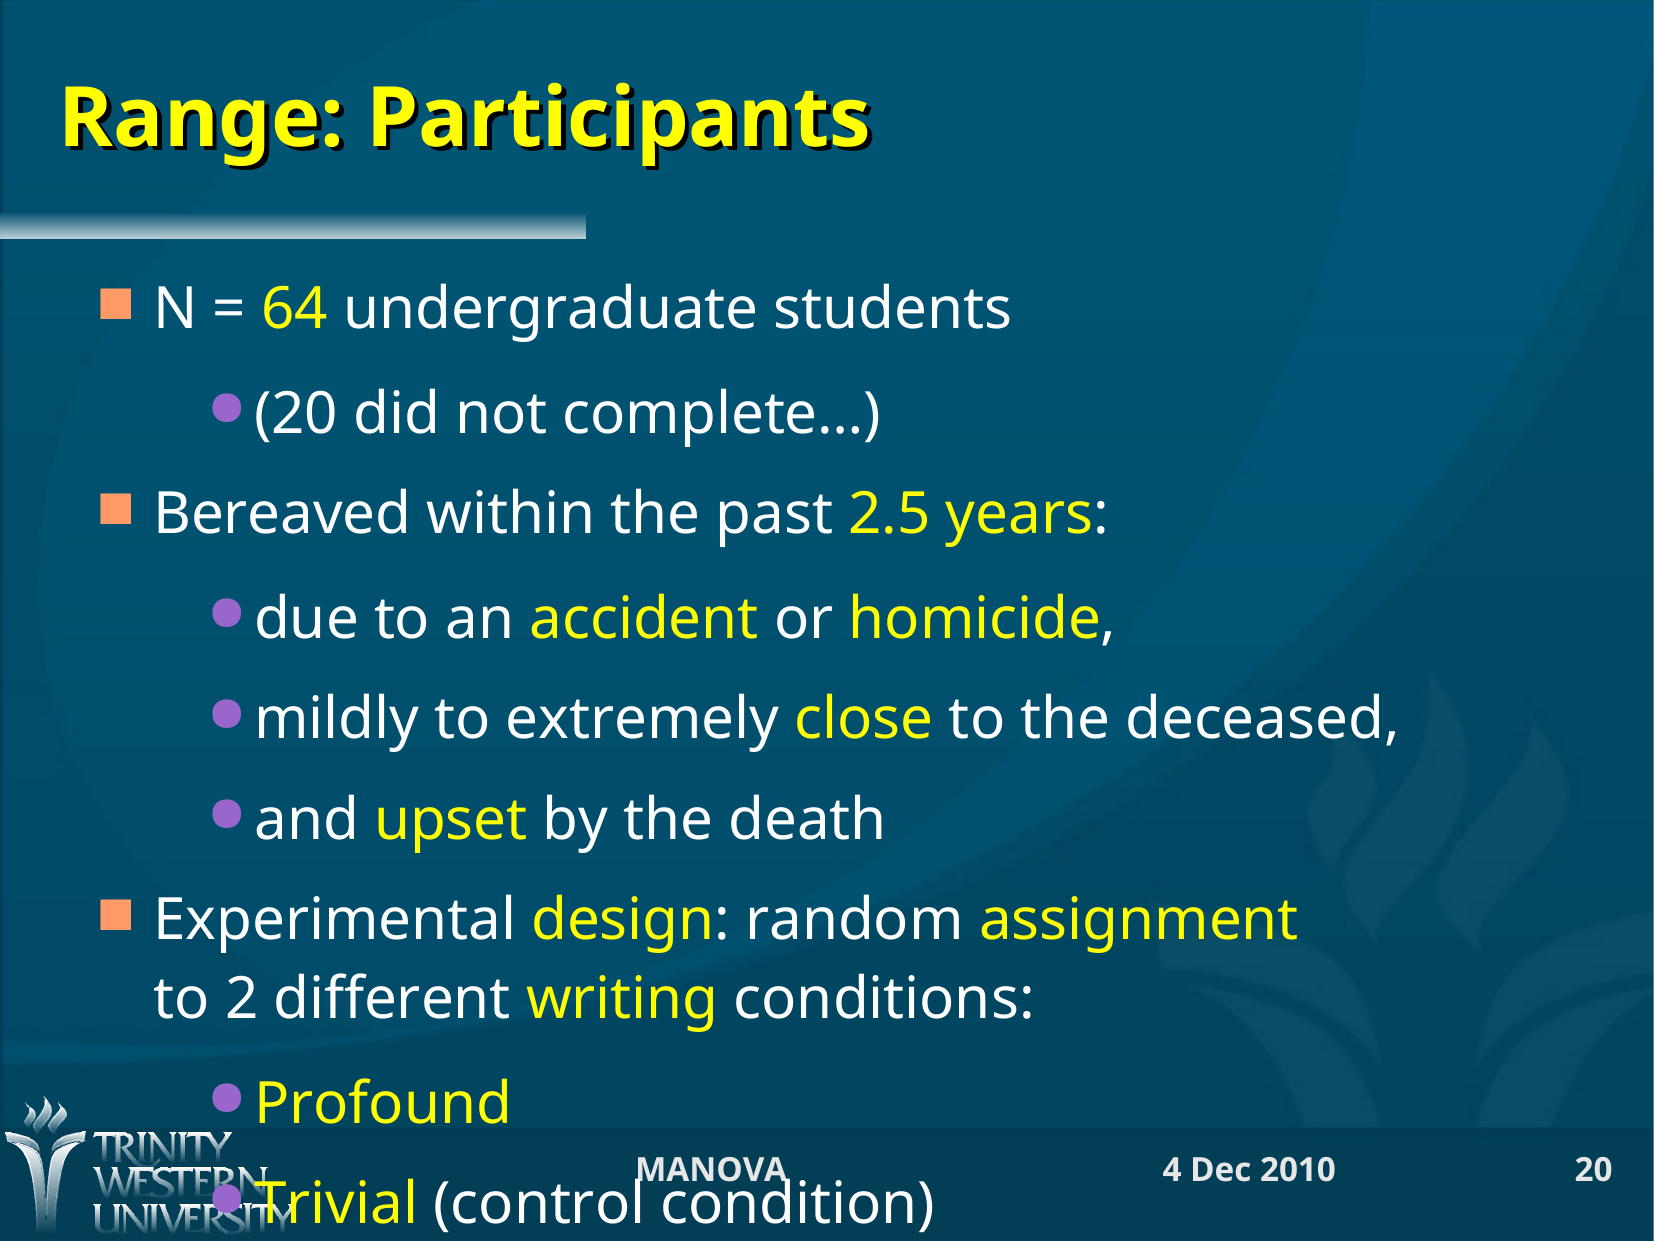

# Range: Participants
N = 64 undergraduate students
(20 did not complete…)
Bereaved within the past 2.5 years:
due to an accident or homicide,
mildly to extremely close to the deceased,
and upset by the death
Experimental design: random assignment
to 2 different writing conditions:
Profound
Trivial (control condition)
MANOVA
4 Dec 2010
20